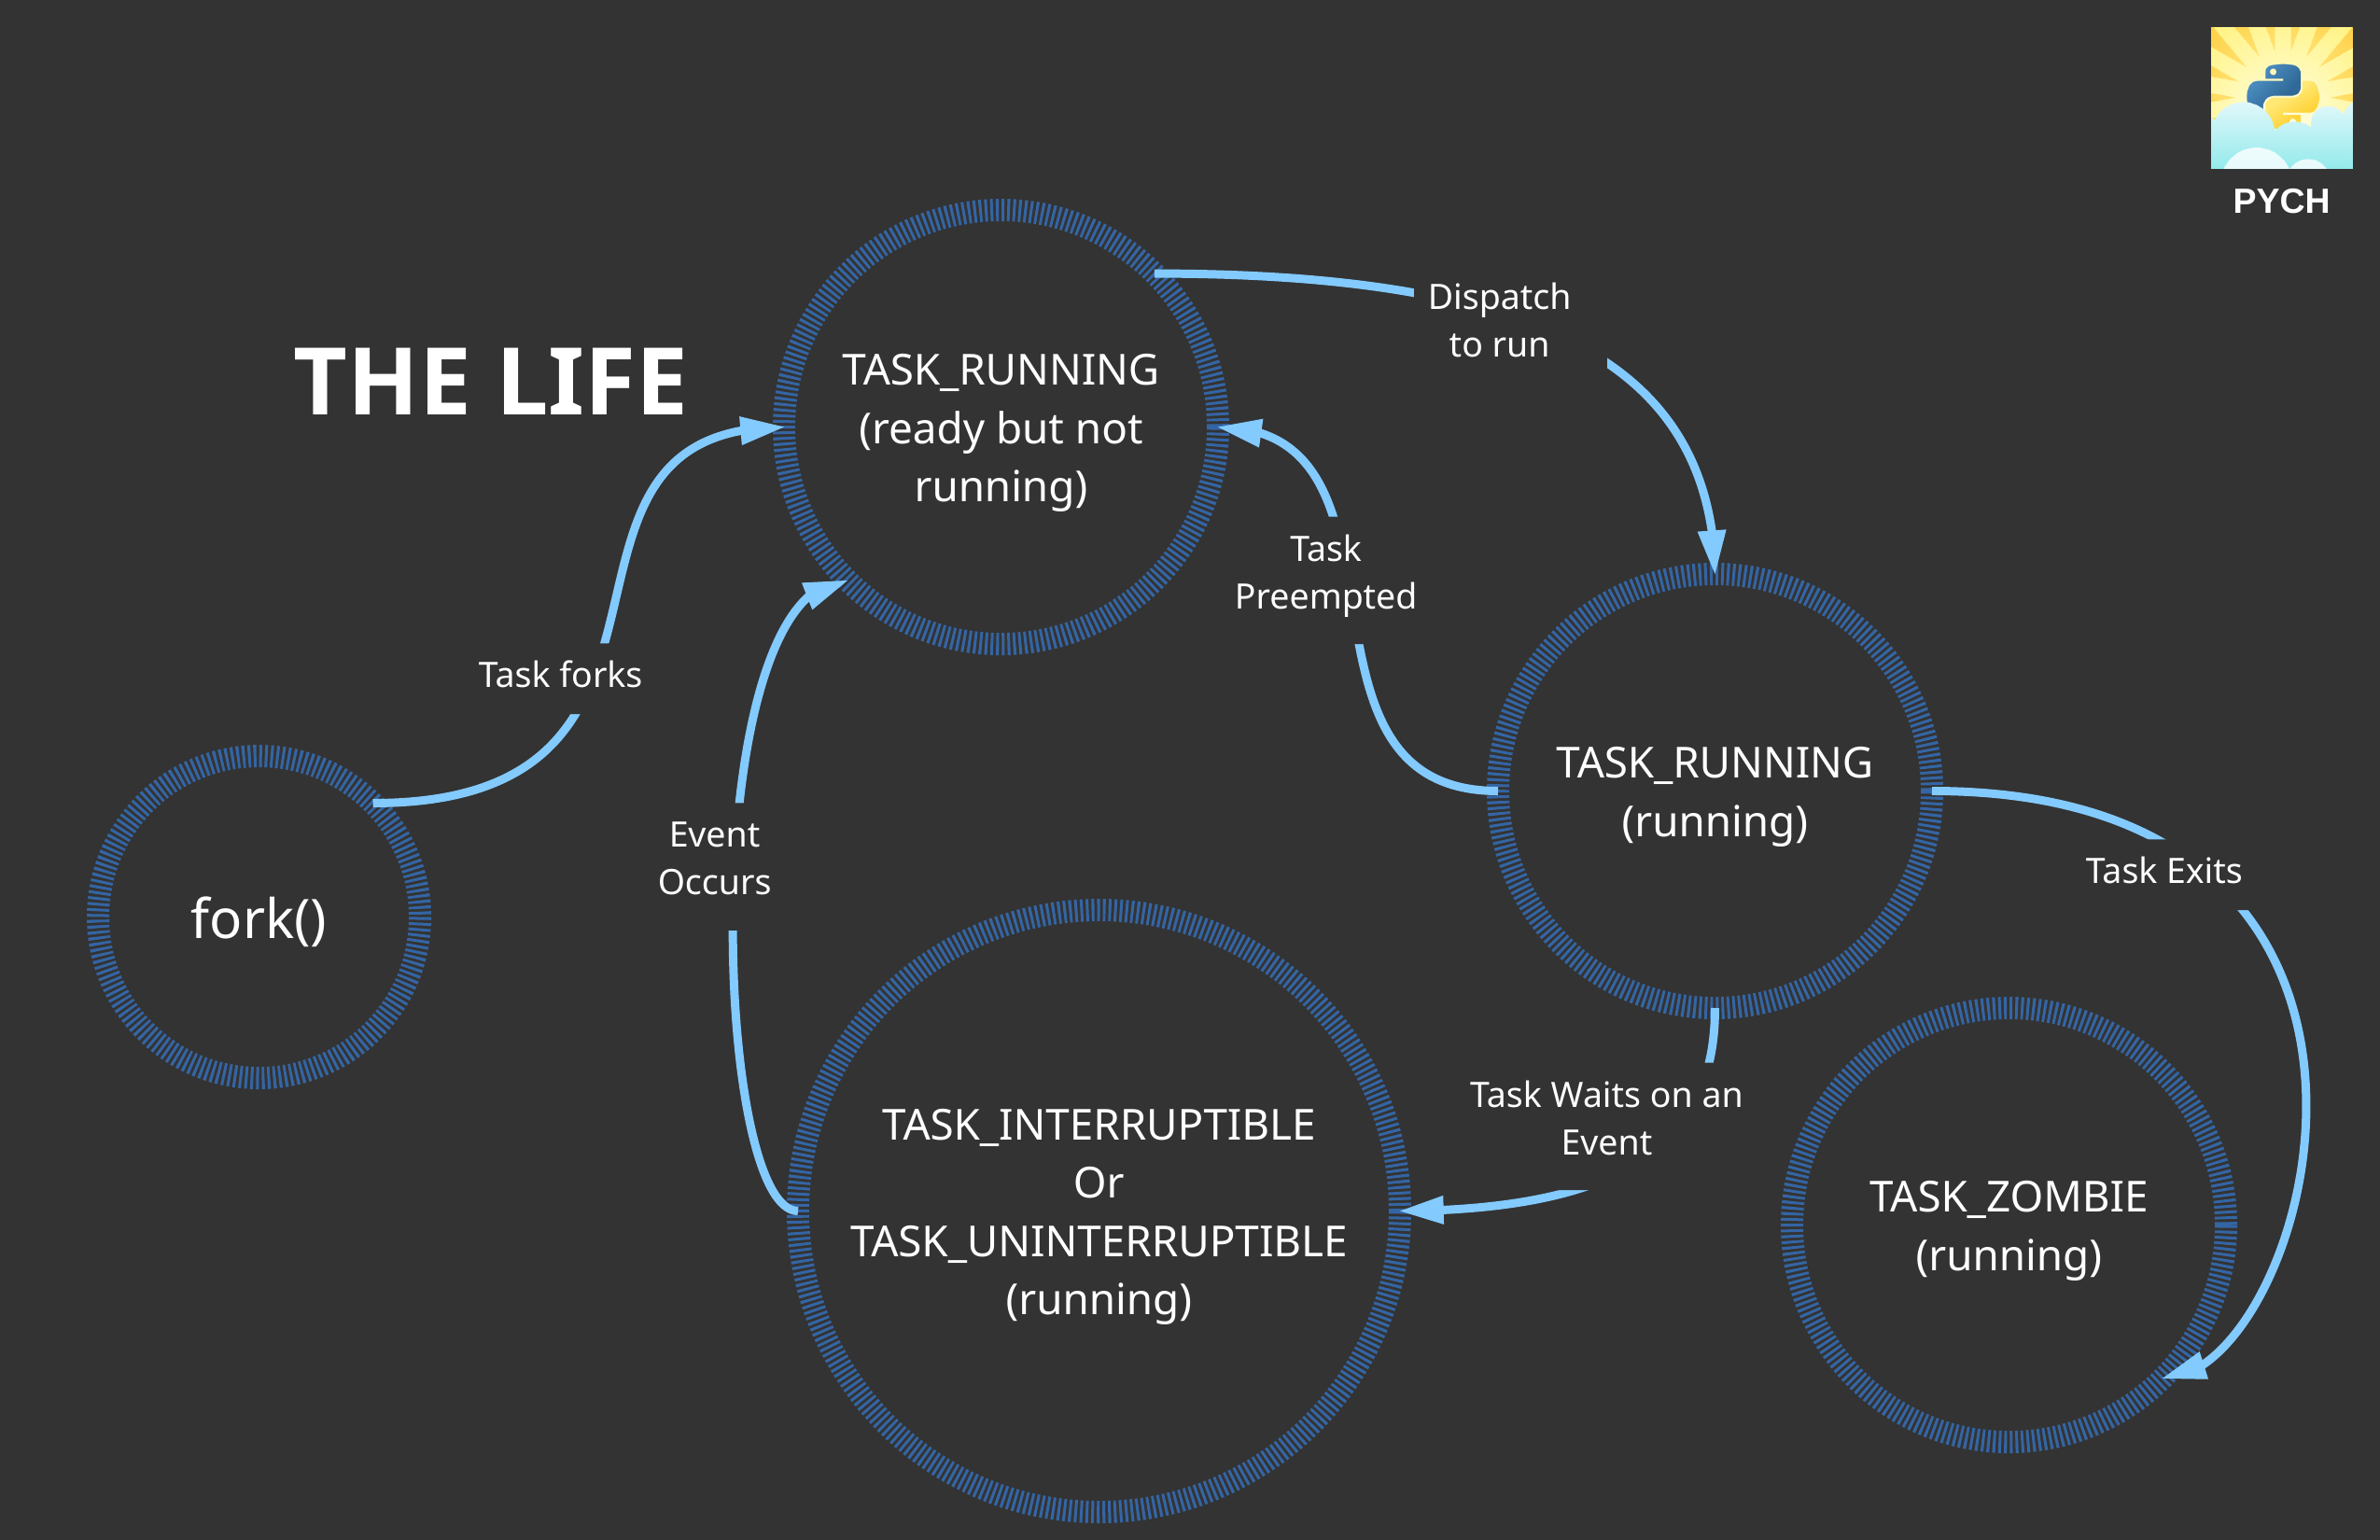

PYCH
TASK_RUNNING
(ready but not
running)
Dispatch
to run
THE LIFE
Task Preempted
TASK_RUNNING
(running)
Task forks
fork()
Event Occurs
Task Exits
TASK_INTERRUPTIBLE
Or
TASK_UNINTERRUPTIBLE
(running)
TASK_ZOMBIE
(running)
Task Waits on an Event